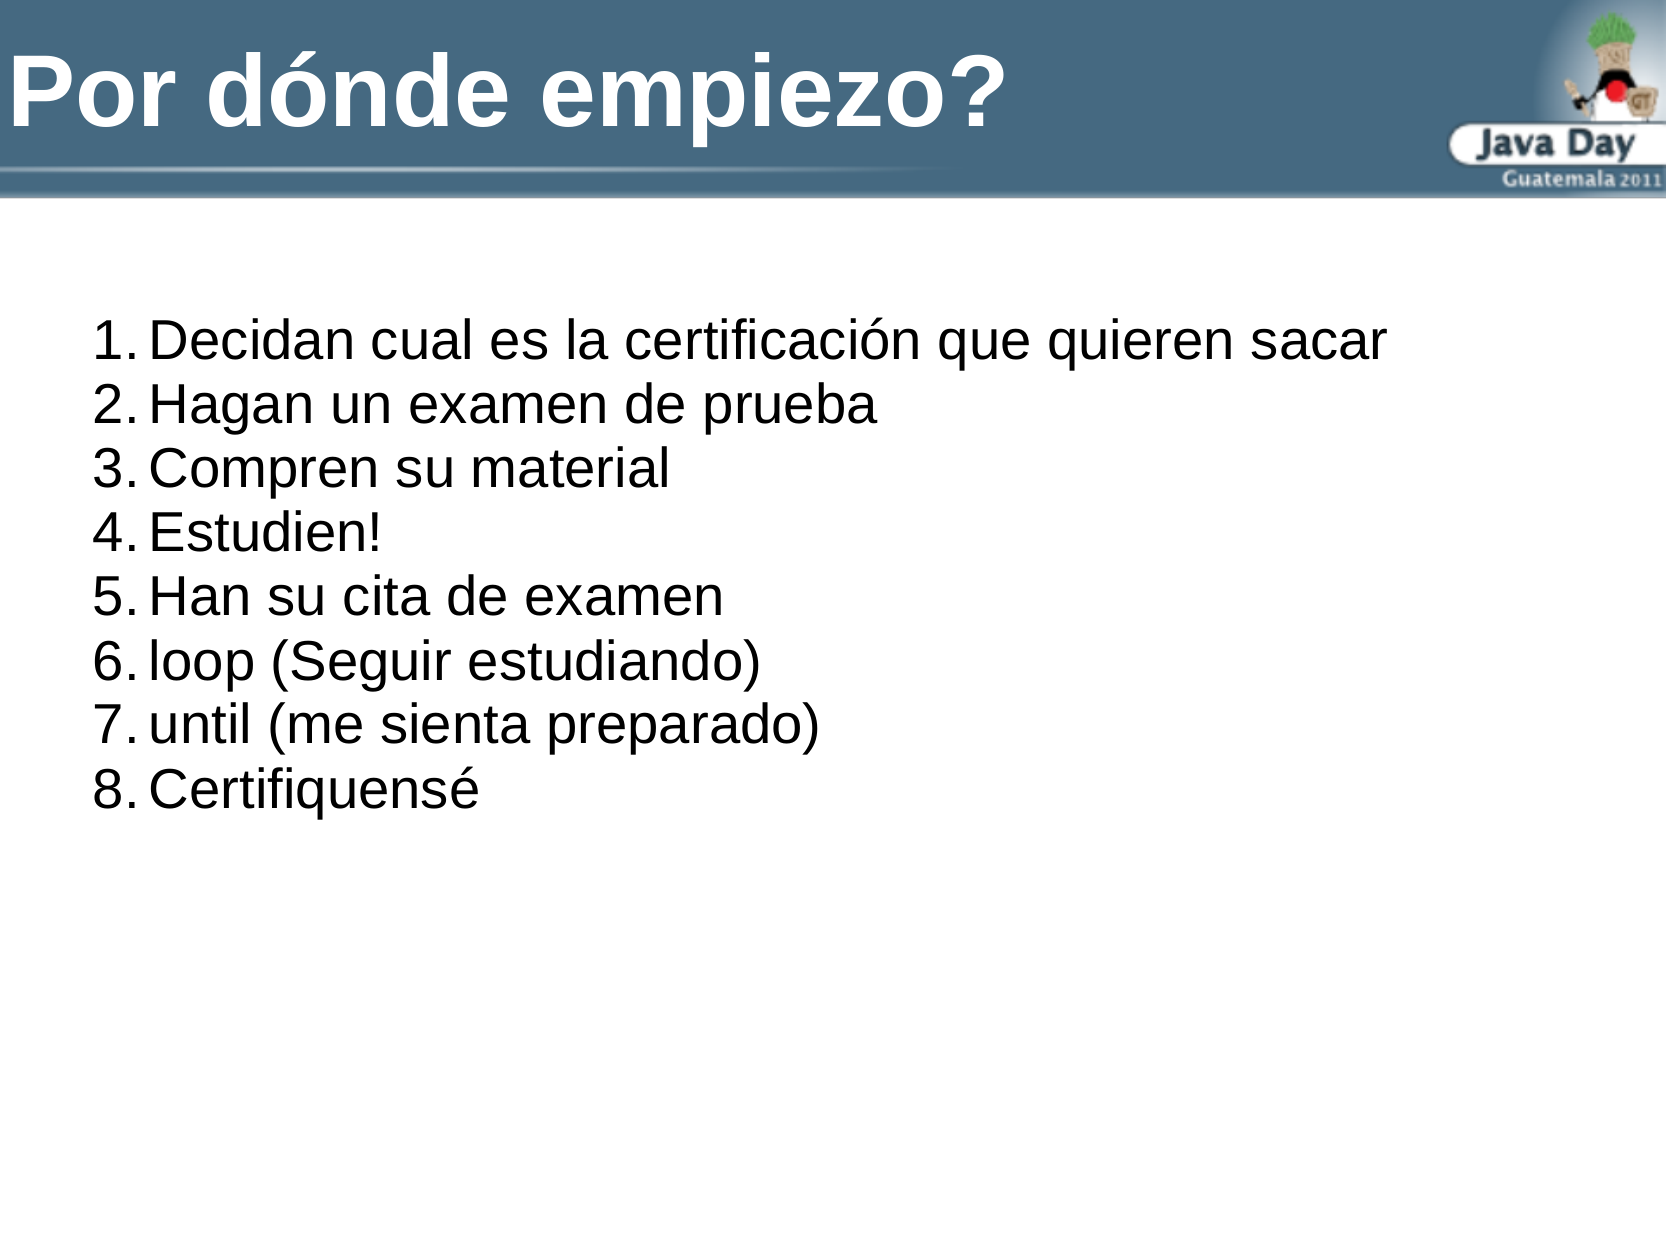

Por dónde empiezo?
Decidan cual es la certificación que quieren sacar
Hagan un examen de prueba
Compren su material
Estudien!
Han su cita de examen
loop (Seguir estudiando)
until (me sienta preparado)
Certifiquensé